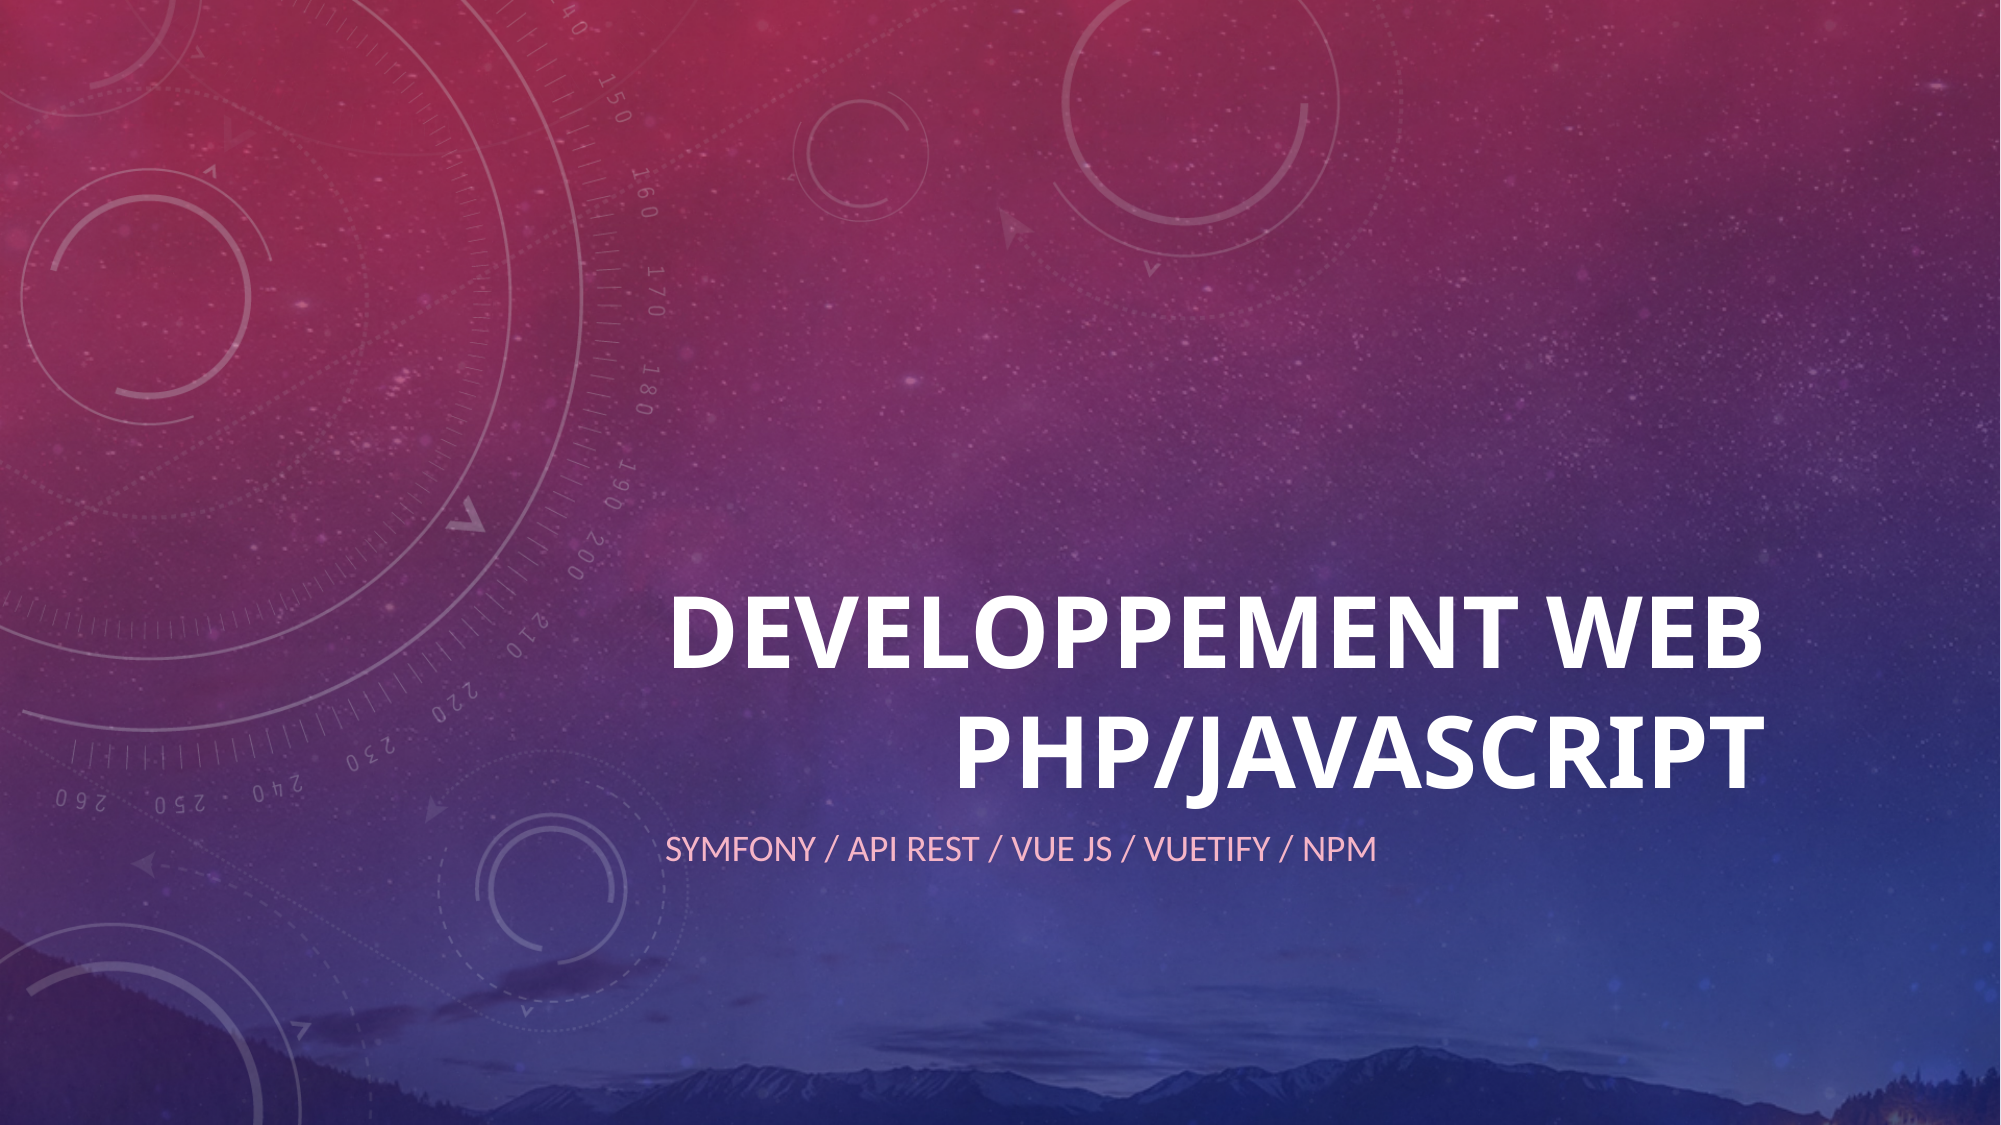

# Developpement web php/javascript
Symfony / api rest / vue js / vuetify / npm